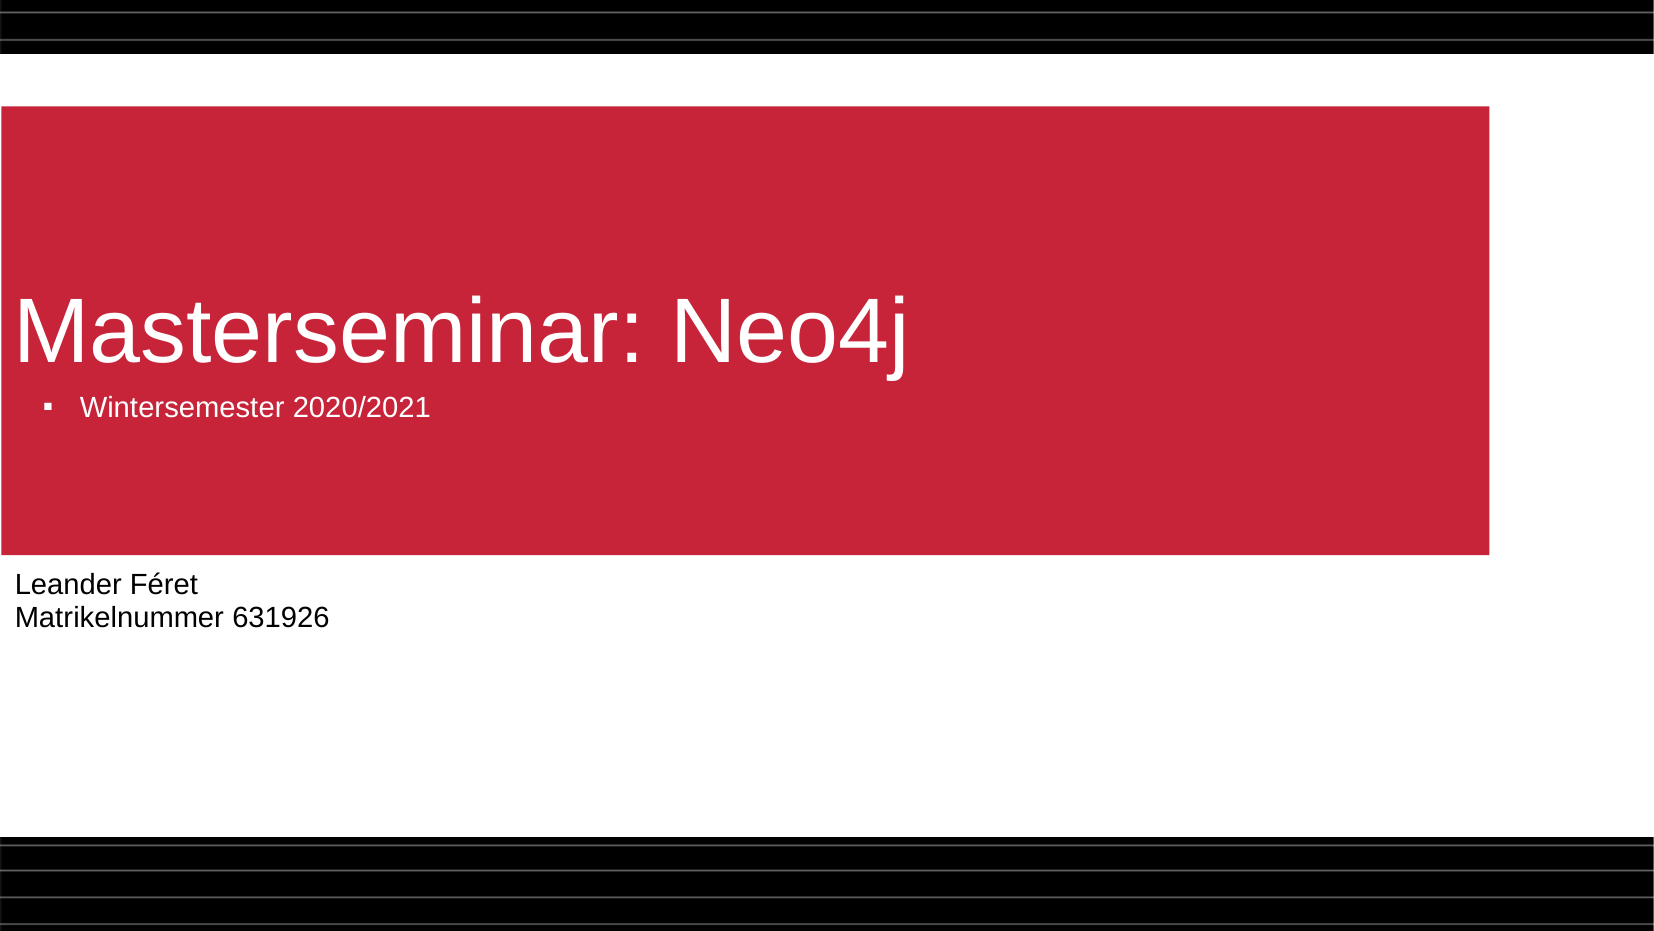

# Masterseminar: Neo4j
Wintersemester 2020/2021
Leander Féret
Matrikelnummer 631926